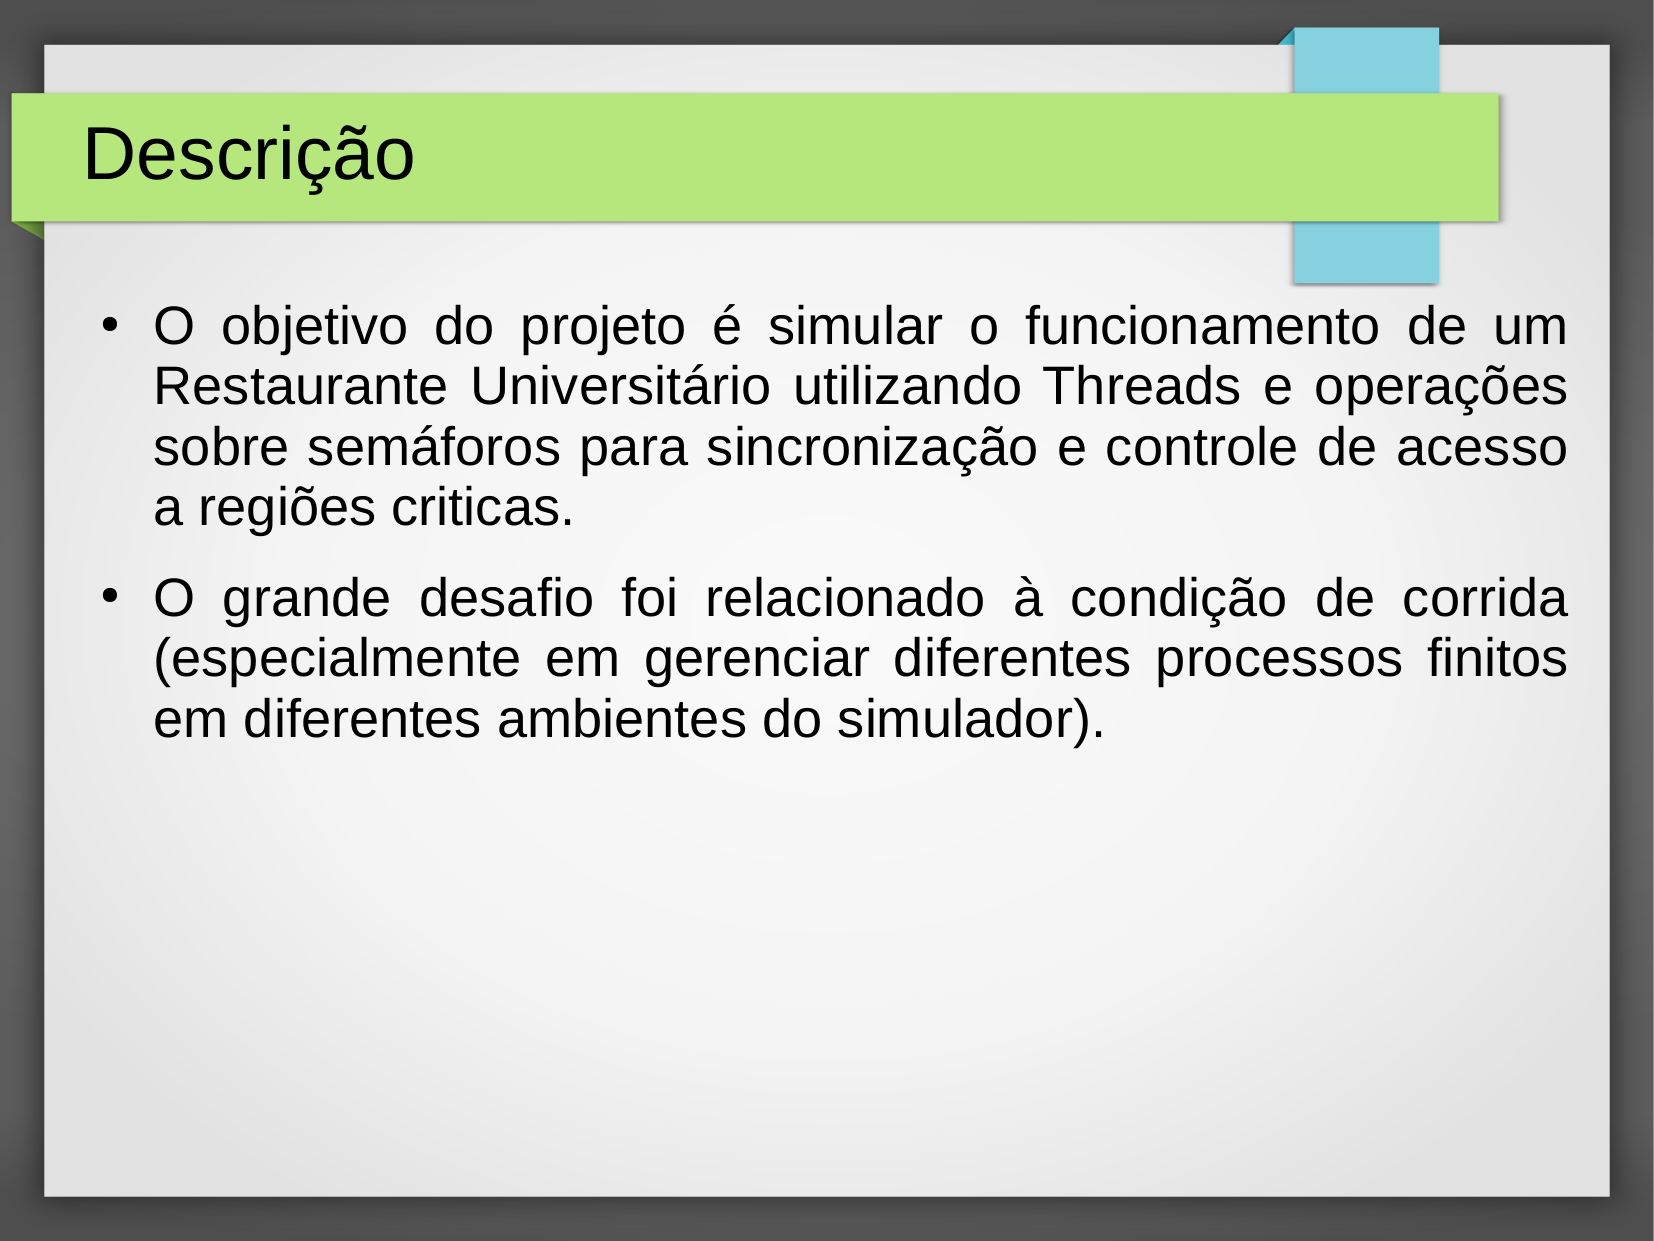

# Descrição
O objetivo do projeto é simular o funcionamento de um Restaurante Universitário utilizando Threads e operações sobre semáforos para sincronização e controle de acesso a regiões criticas.
O grande desafio foi relacionado à condição de corrida (especialmente em gerenciar diferentes processos finitos em diferentes ambientes do simulador).